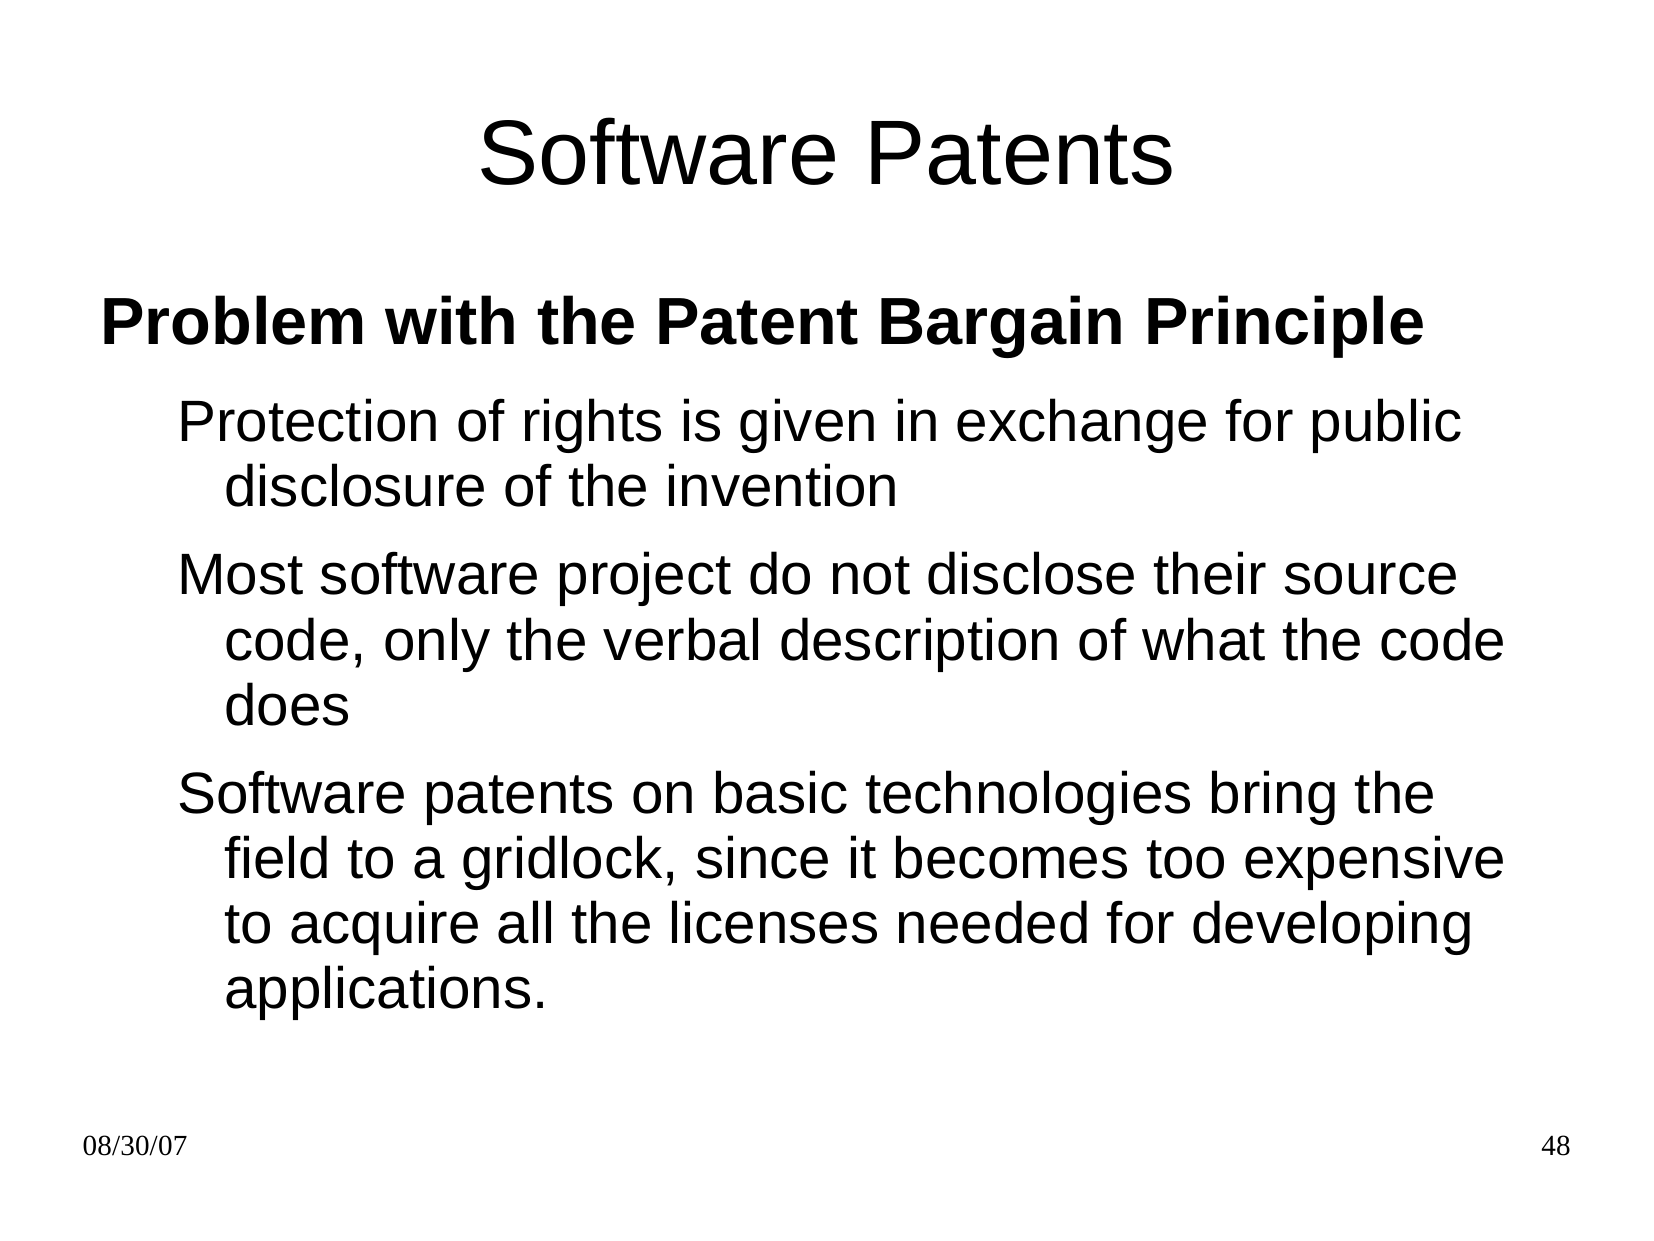

# Software Patents
Problem with the Patent Bargain Principle
Protection of rights is given in exchange for public disclosure of the invention
Most software project do not disclose their source code, only the verbal description of what the code does
Software patents on basic technologies bring the
field to a gridlock, since it becomes too expensive
to acquire all the licenses needed for developing applications.
08/30/07
48